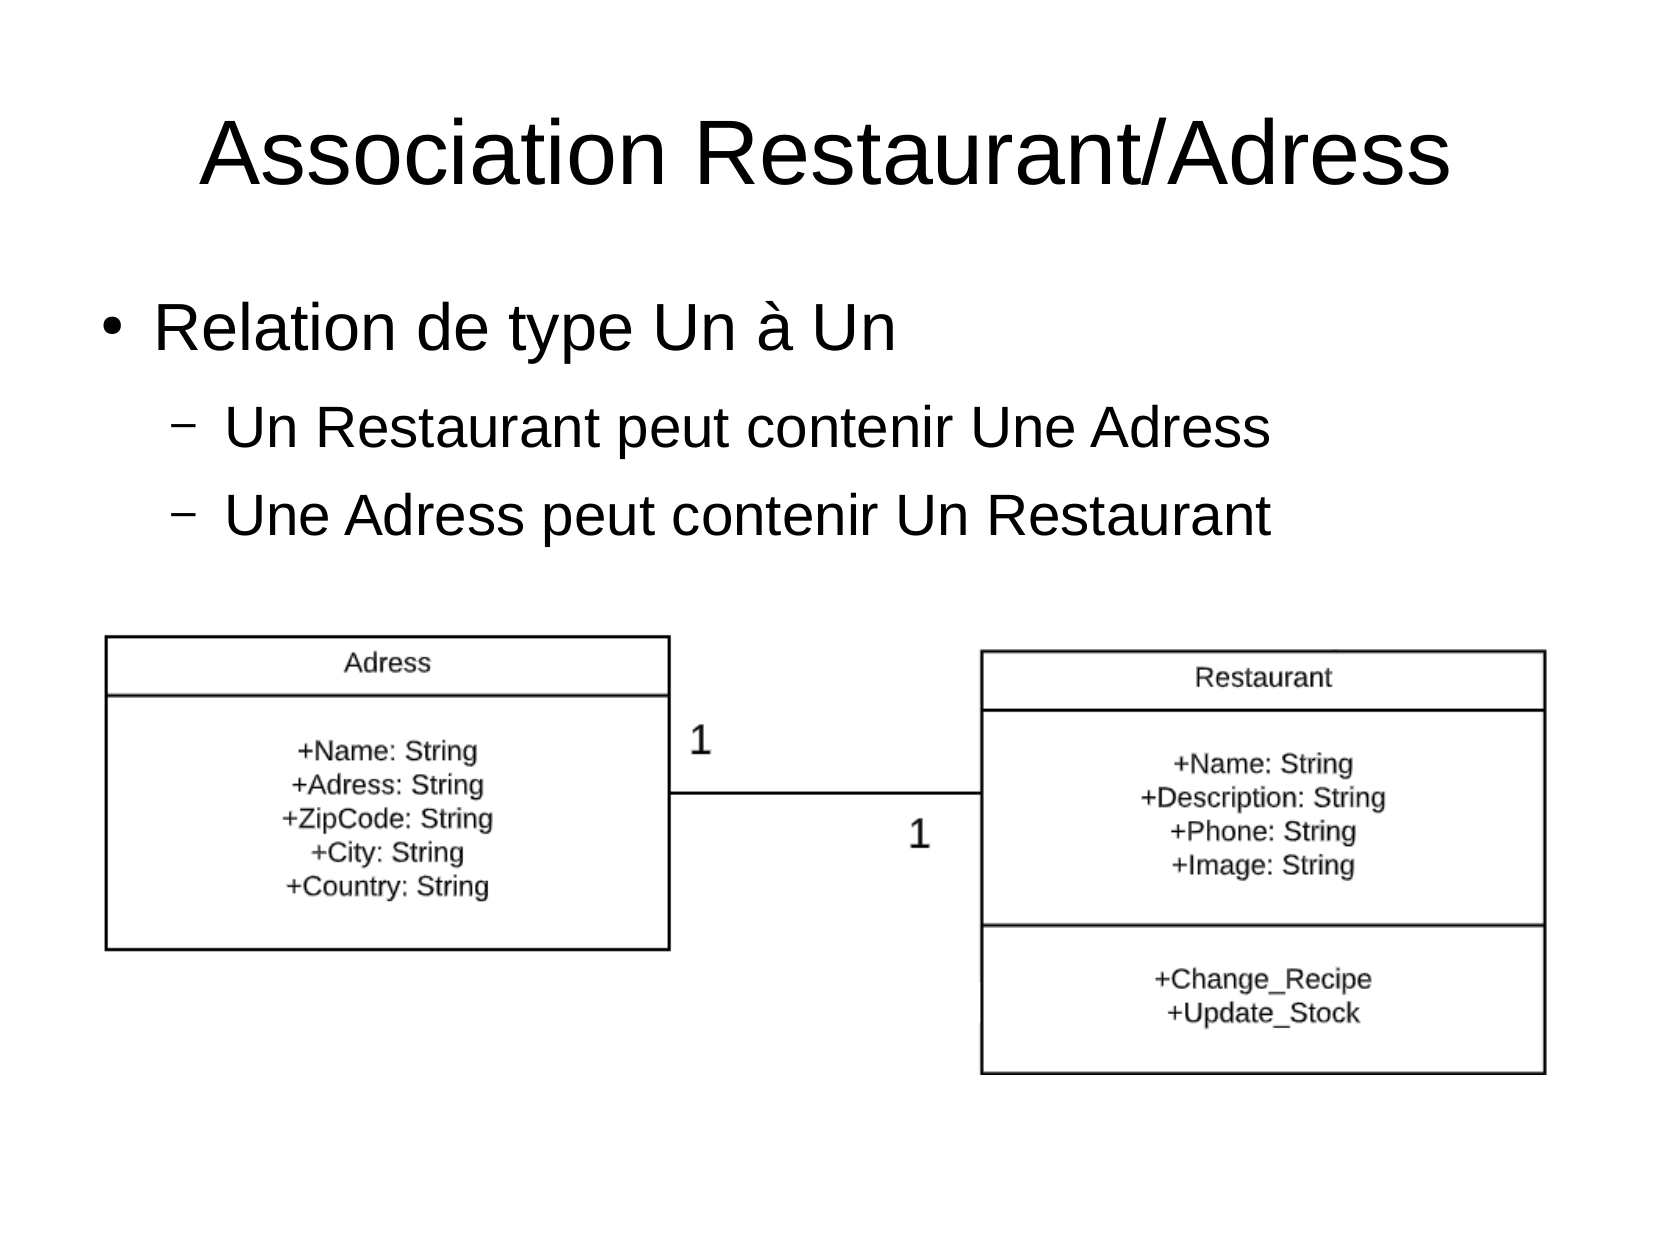

# Association Restaurant/Adress
Relation de type Un à Un
Un Restaurant peut contenir Une Adress
Une Adress peut contenir Un Restaurant